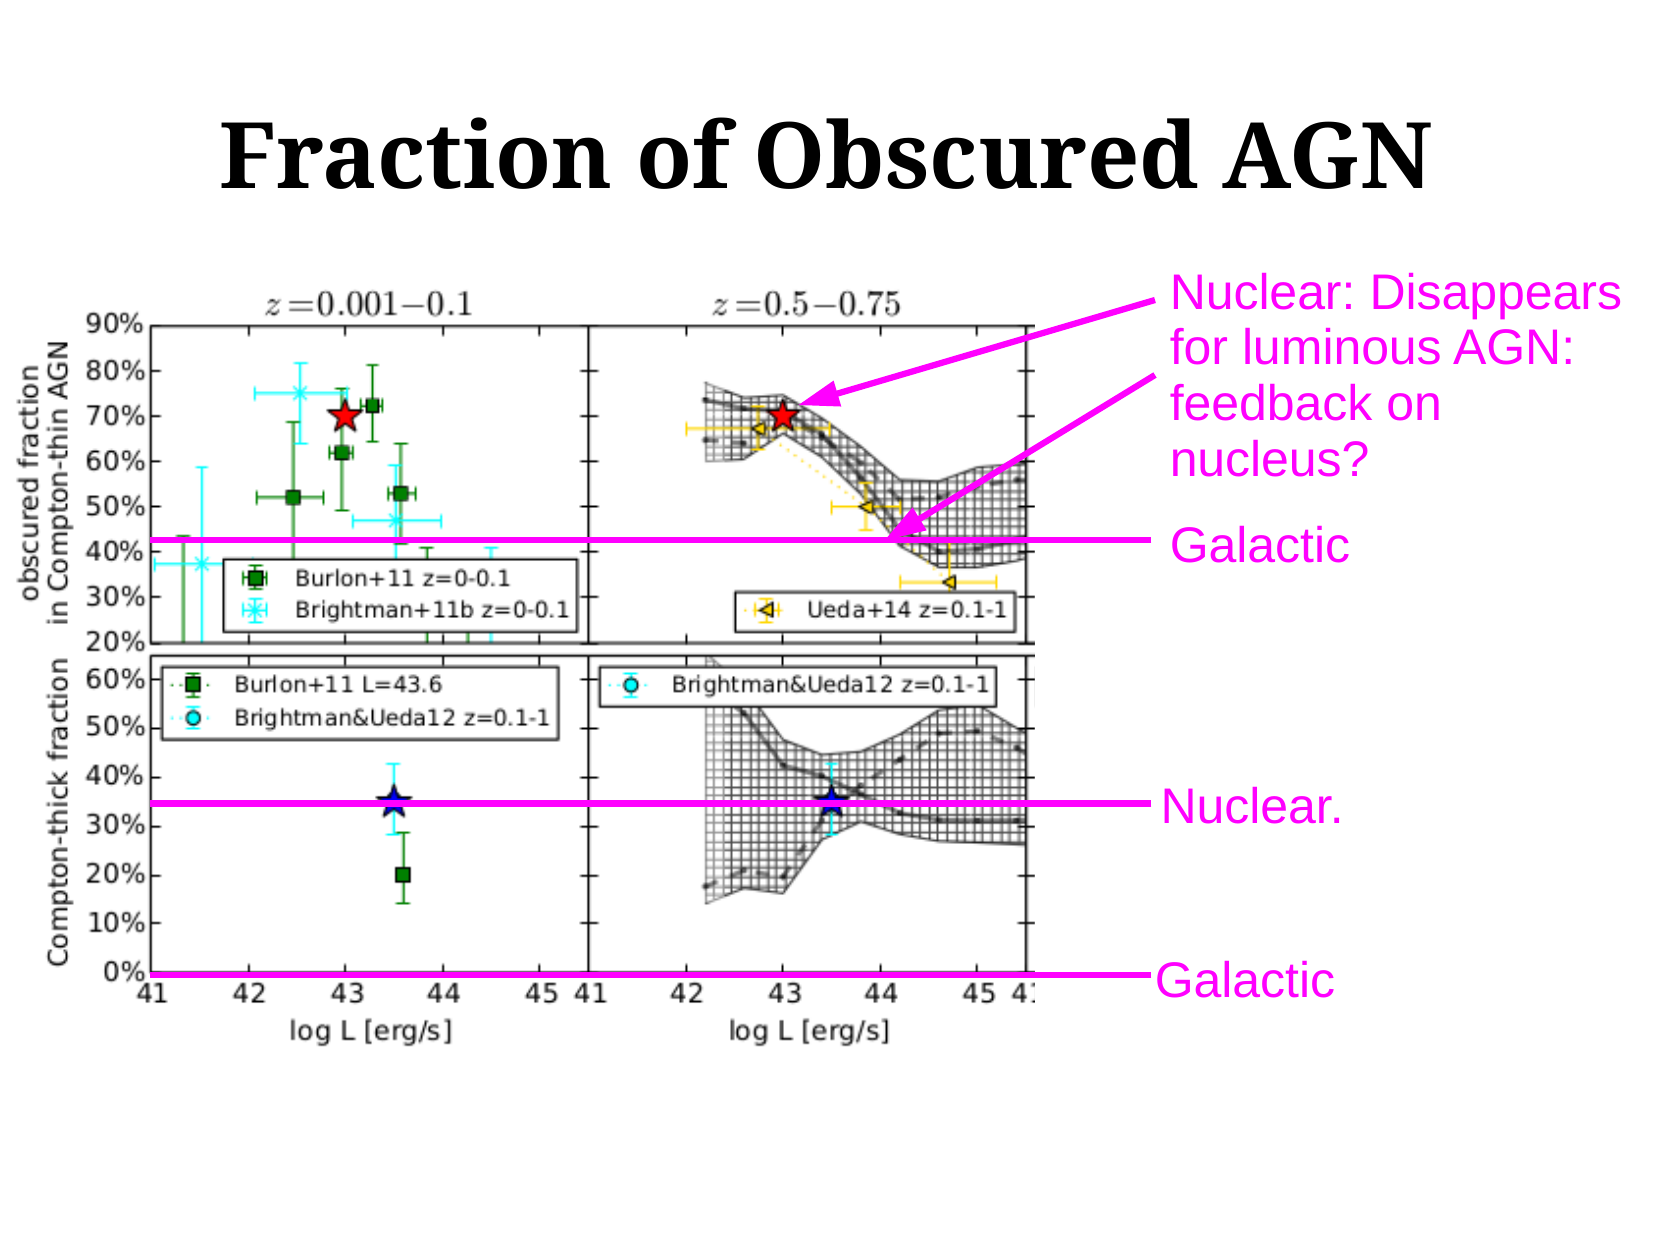

# Fraction of Obscured AGN
Nuclear: Disappears for luminous AGN: feedback on nucleus?
Galactic
Nuclear.
Galactic